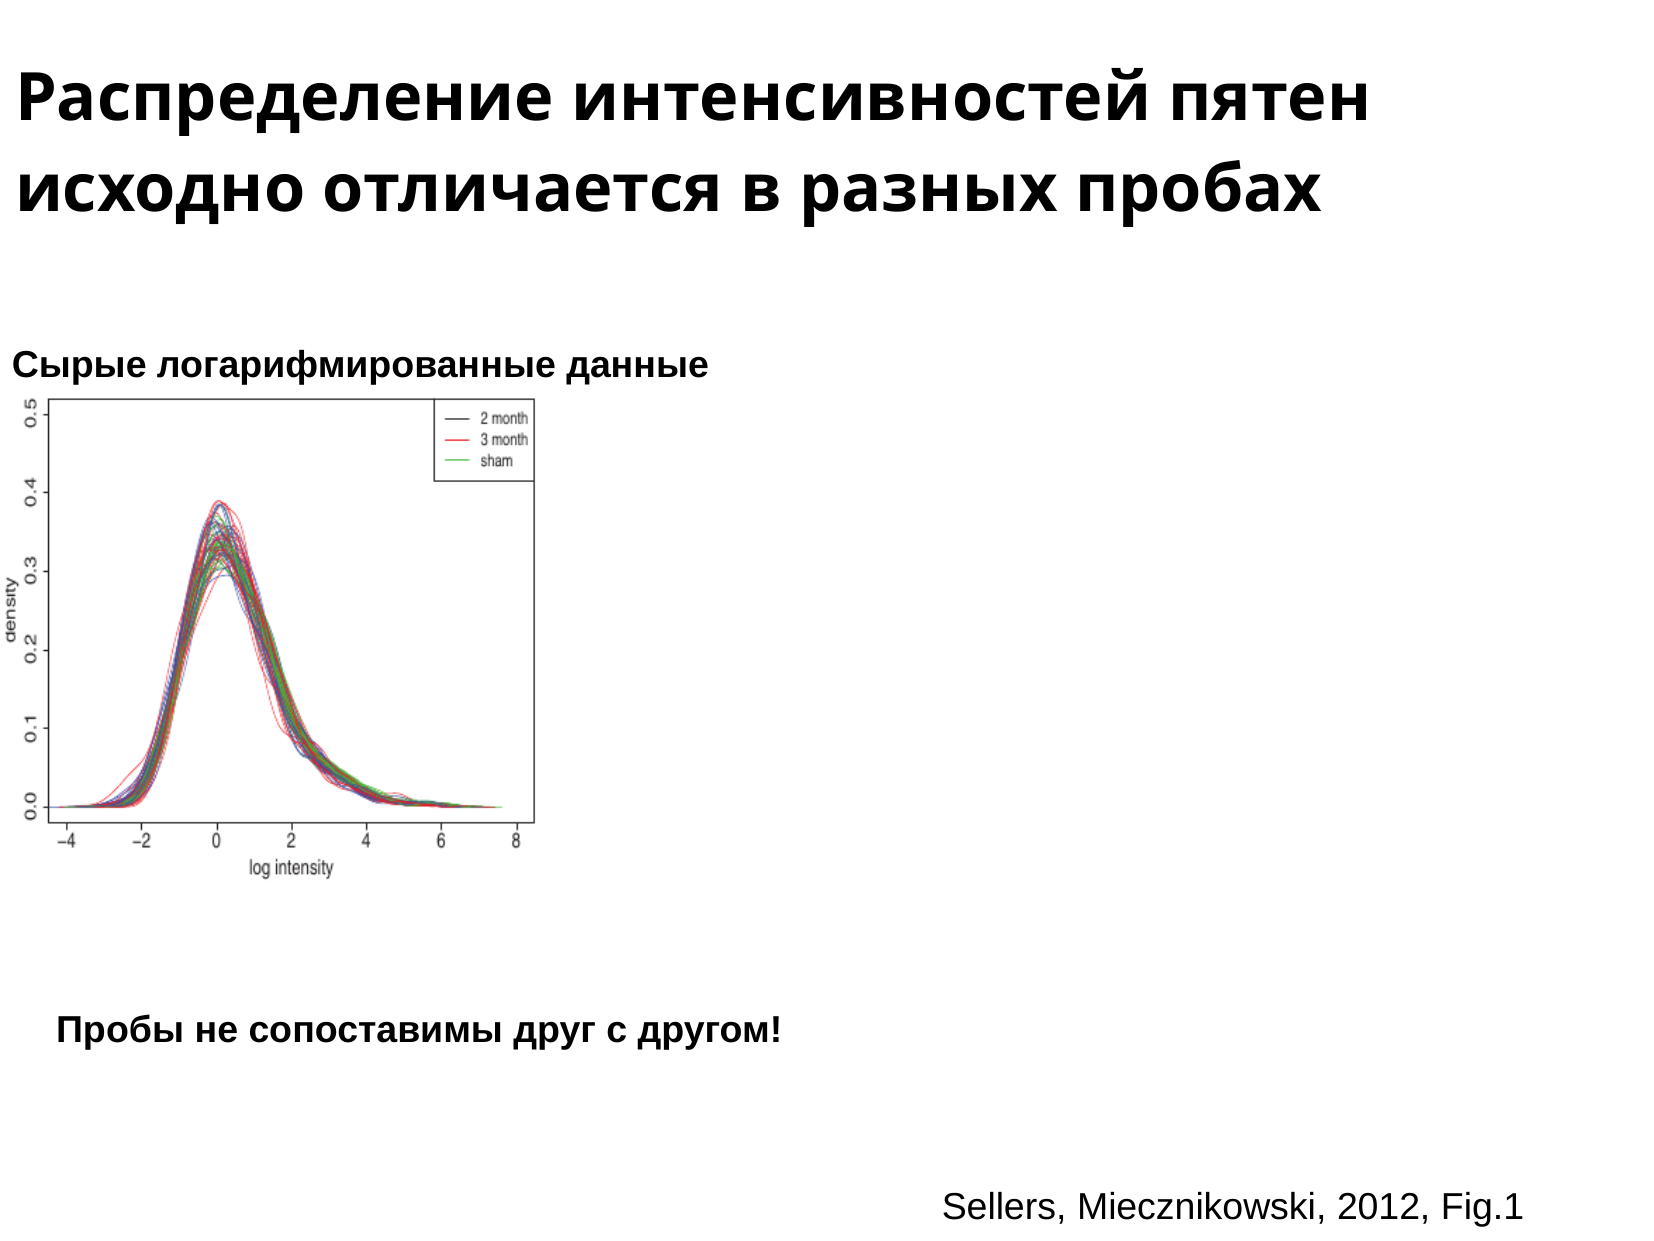

# Распределение интенсивностей пятен исходно отличается в разных пробах
Сырые логарифмированные данные
Пробы не сопоставимы друг с другом!
Sellers, Miecznikowski, 2012, Fig.1